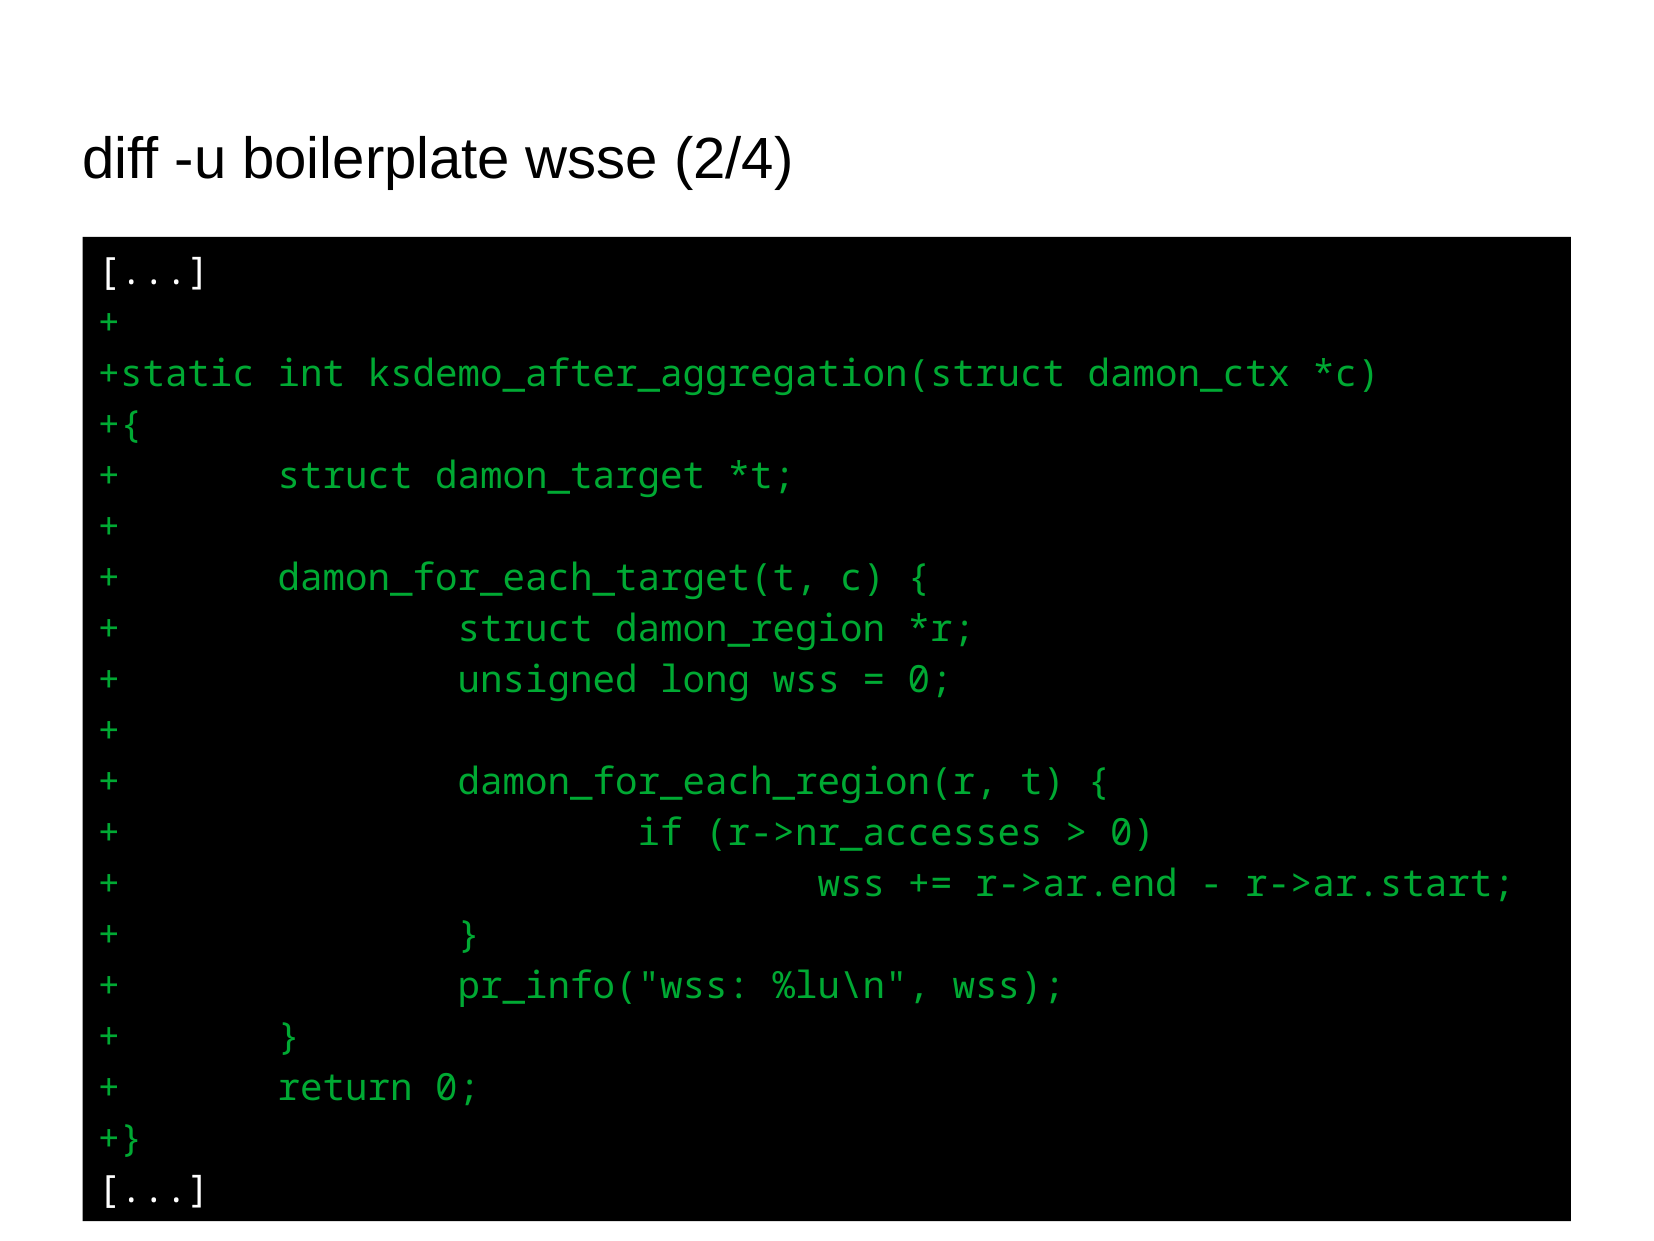

# diff -u boilerplate wsse (2/4)
[...]
+
+static int ksdemo_after_aggregation(struct damon_ctx *c)
+{
+ struct damon_target *t;
+
+ damon_for_each_target(t, c) {
+ struct damon_region *r;
+ unsigned long wss = 0;
+
+ damon_for_each_region(r, t) {
+ if (r->nr_accesses > 0)
+ wss += r->ar.end - r->ar.start;
+ }
+ pr_info("wss: %lu\n", wss);
+ }
+ return 0;
+}
[...]